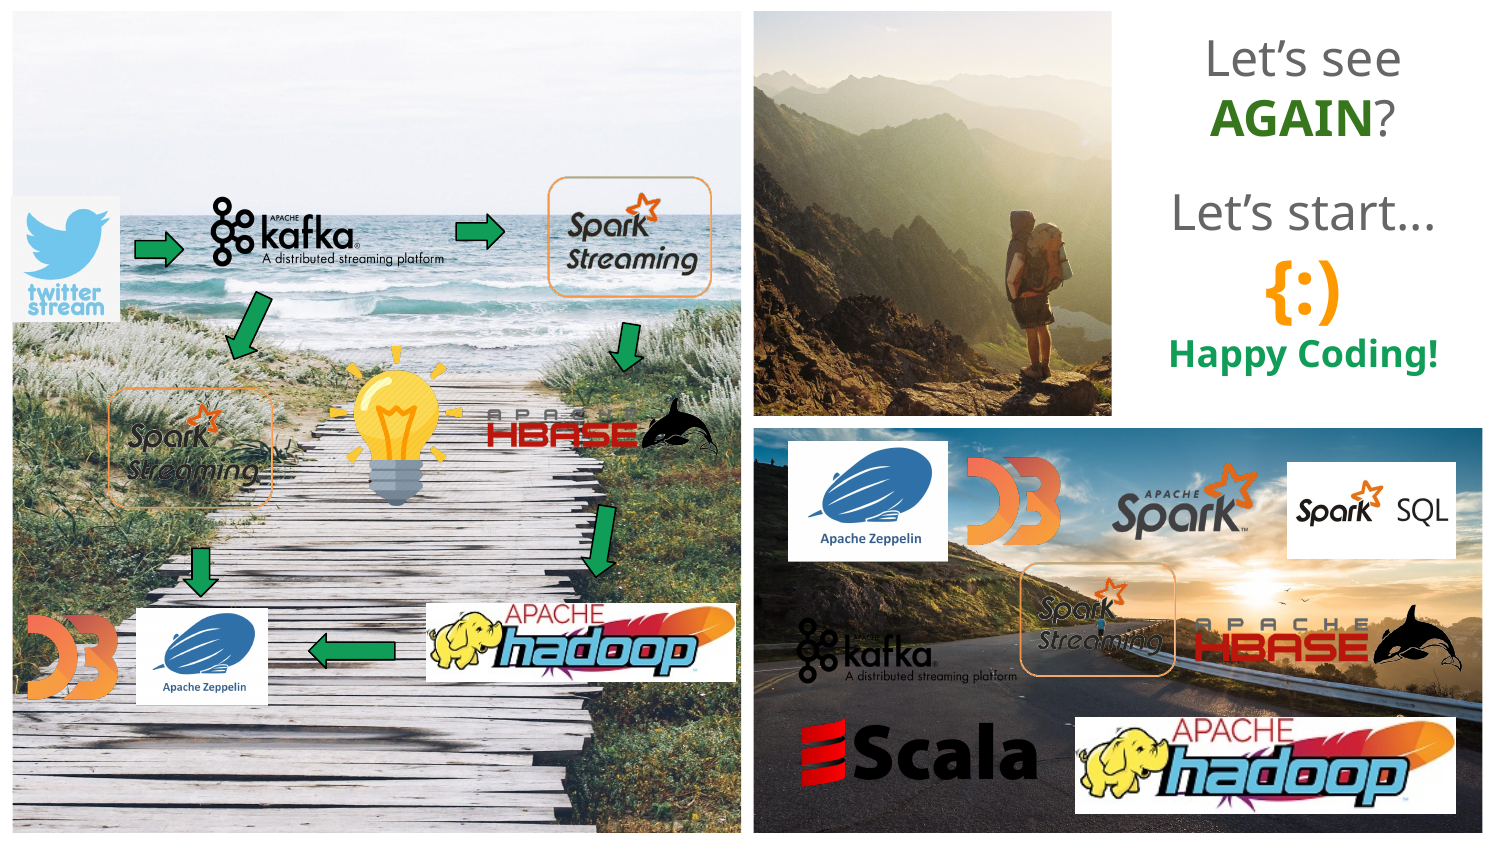

# Let’s see AGAIN?
Let’s start... {:)
Happy Coding!